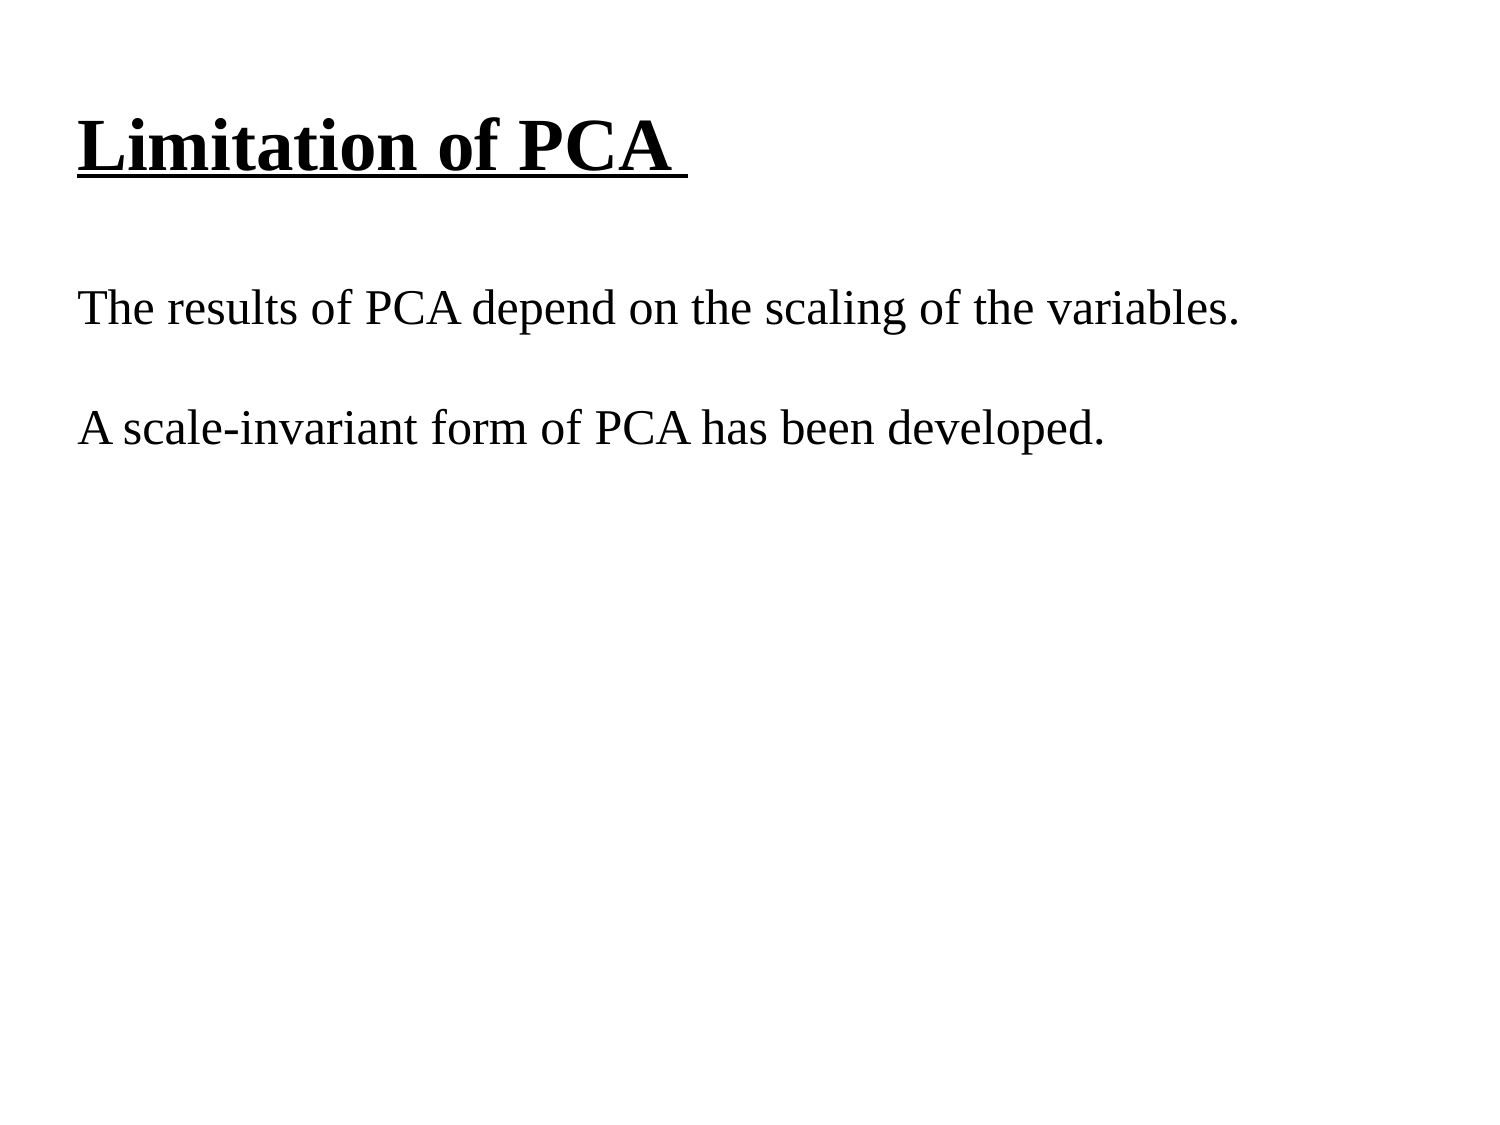

Limitation of PCA
The results of PCA depend on the scaling of the variables.
A scale-invariant form of PCA has been developed.